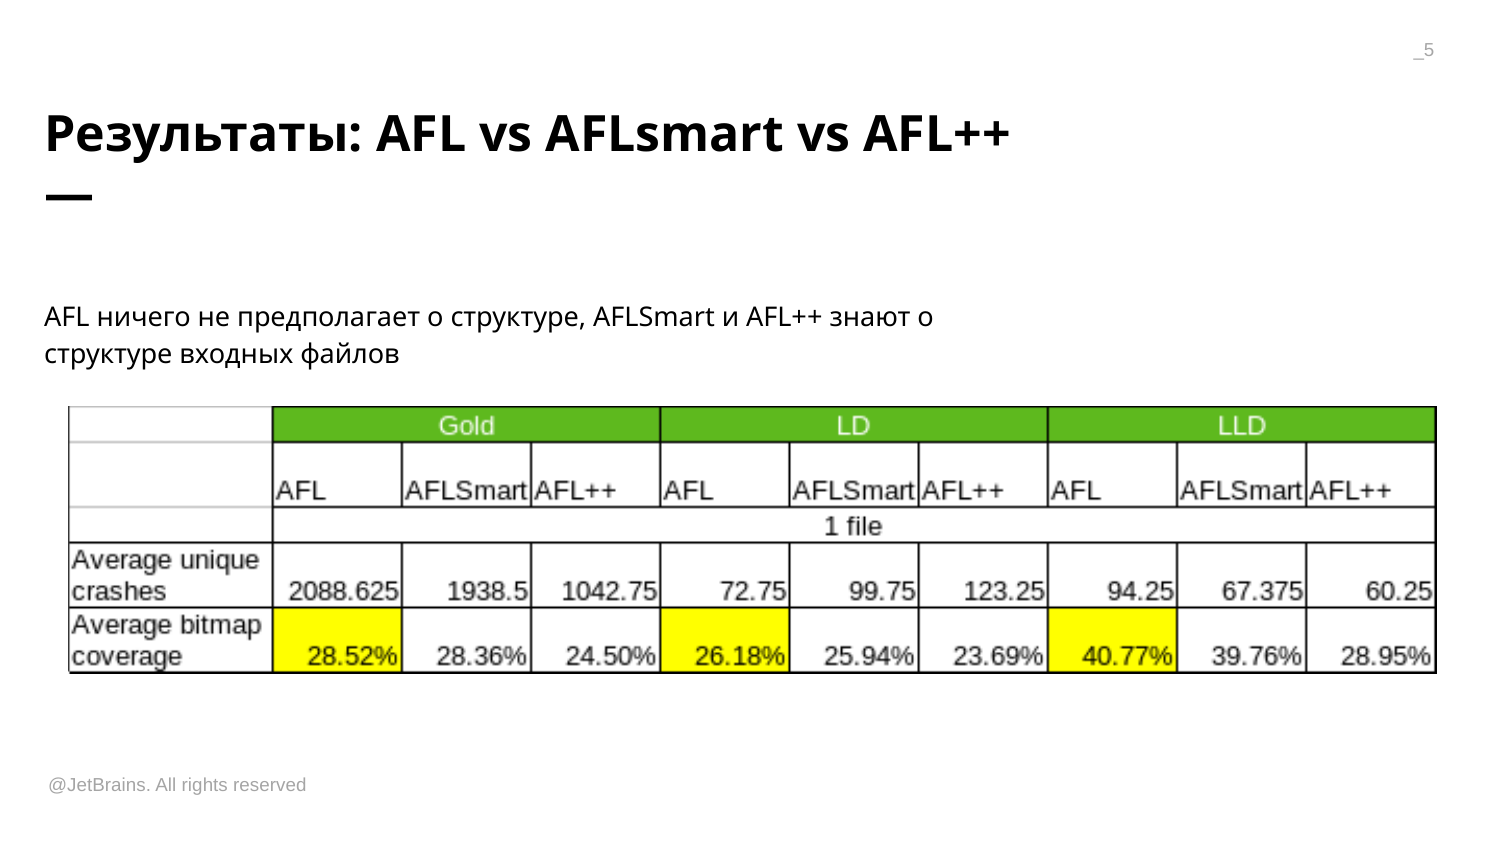

Результаты: AFL vs AFLsmart vs AFL++
—
AFL ничего не предполагает о структуре, AFLSmart и AFL++ знают о структуре входных файлов
@JetBrains. All rights reserved